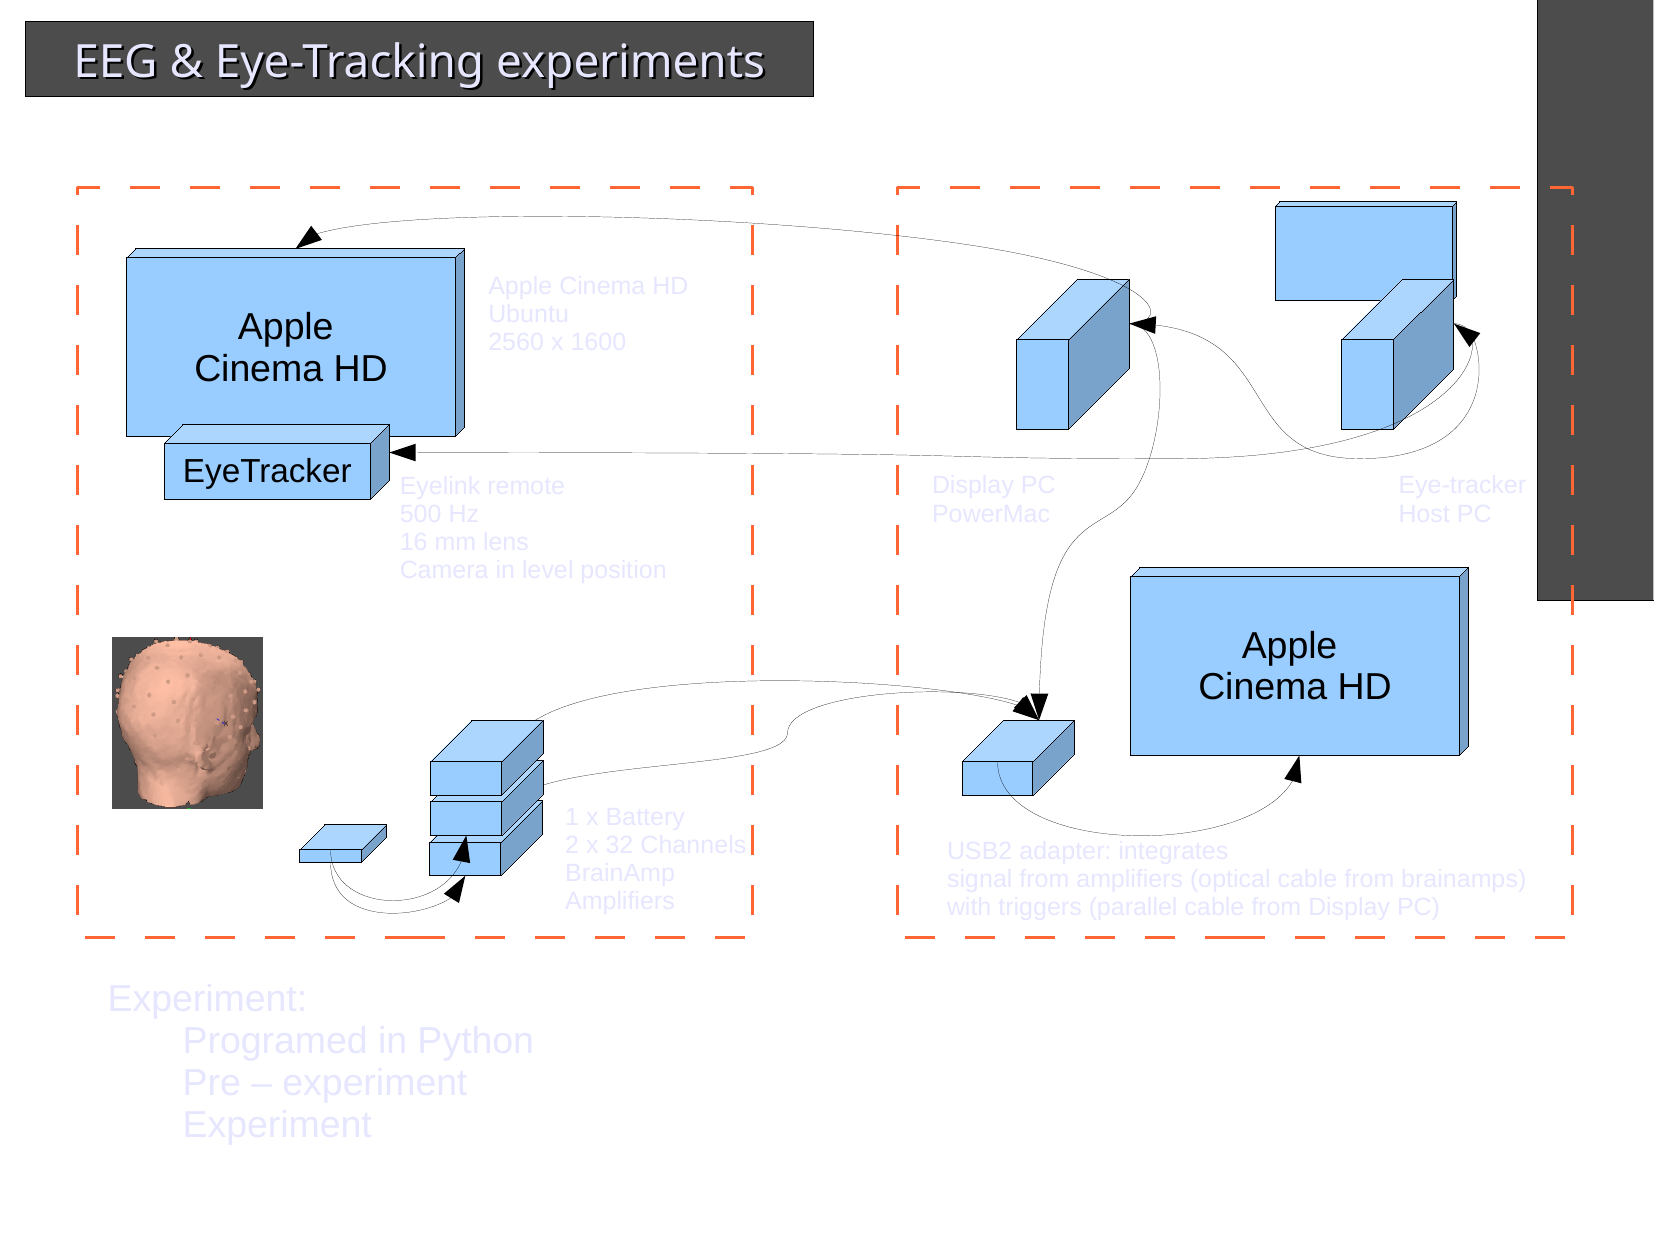

EEG & Eye-Tracking experiments
Apple
Cinema HD
Apple Cinema HD
Ubuntu
2560 x 1600
EyeTracker
Eye-tracker
Host PC
Display PC
PowerMac
Eyelink remote
500 Hz
16 mm lens
Camera in level position
Apple
Cinema HD
1 x Battery
2 x 32 Channels
BrainAmp
Amplifiers
USB2 adapter: integrates
signal from amplifiers (optical cable from brainamps)
with triggers (parallel cable from Display PC)
Experiment:
	Programed in Python
	Pre – experiment
	Experiment